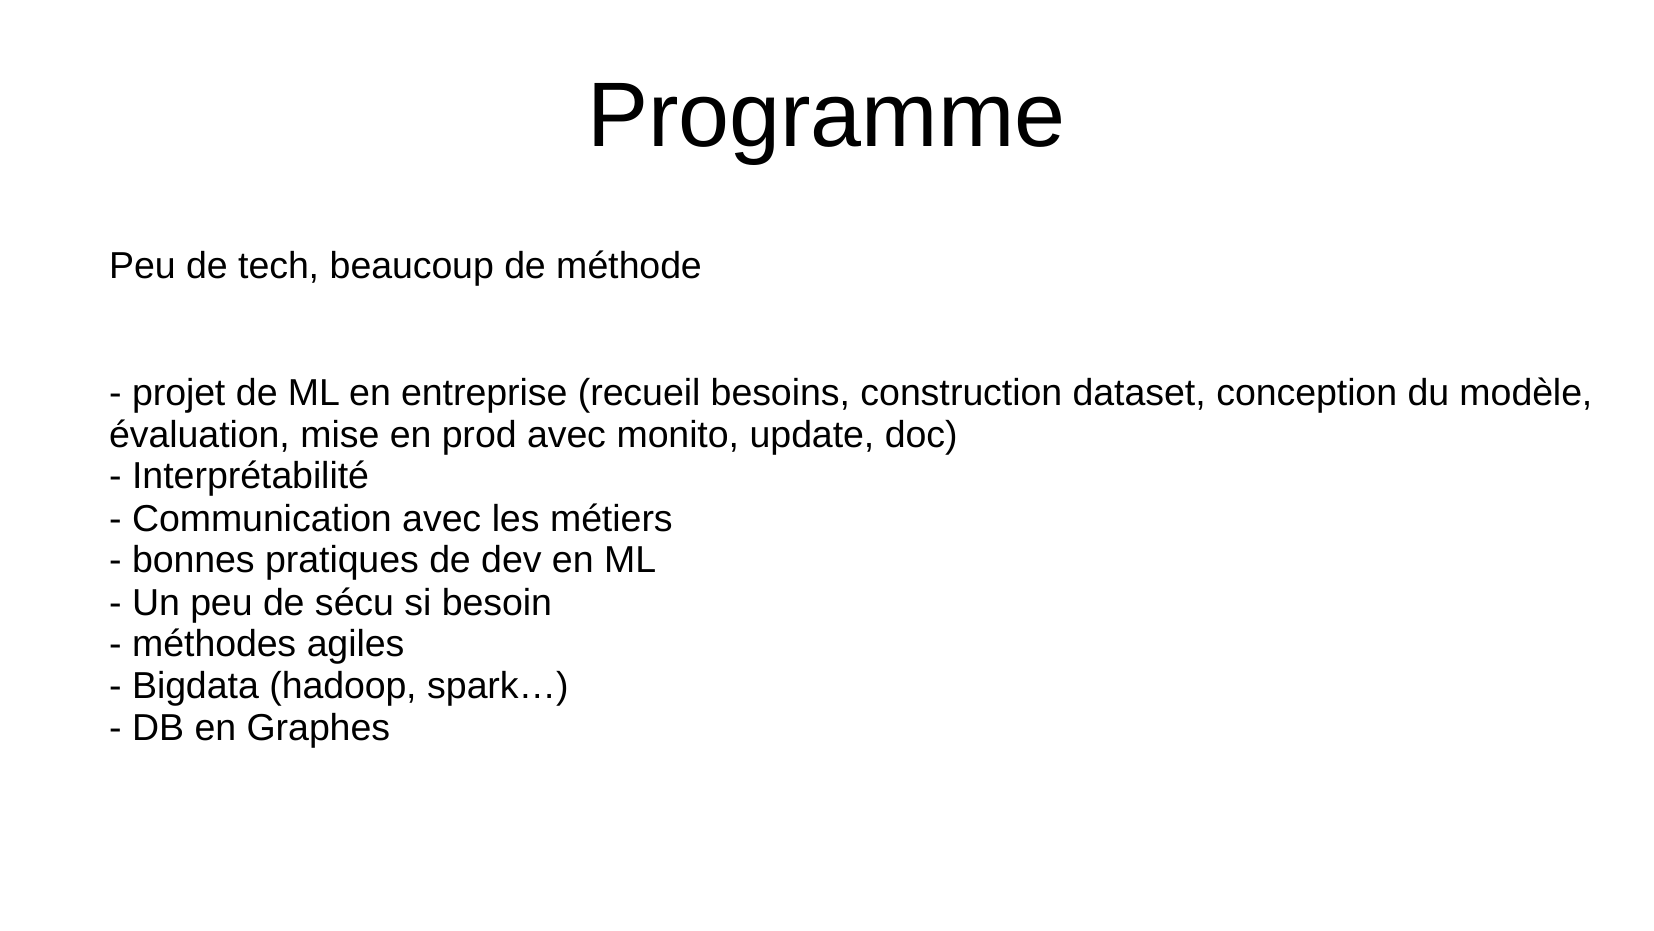

# Programme
Peu de tech, beaucoup de méthode
- projet de ML en entreprise (recueil besoins, construction dataset, conception du modèle, évaluation, mise en prod avec monito, update, doc)
- Interprétabilité
- Communication avec les métiers
- bonnes pratiques de dev en ML
- Un peu de sécu si besoin
- méthodes agiles
- Bigdata (hadoop, spark…)
- DB en Graphes